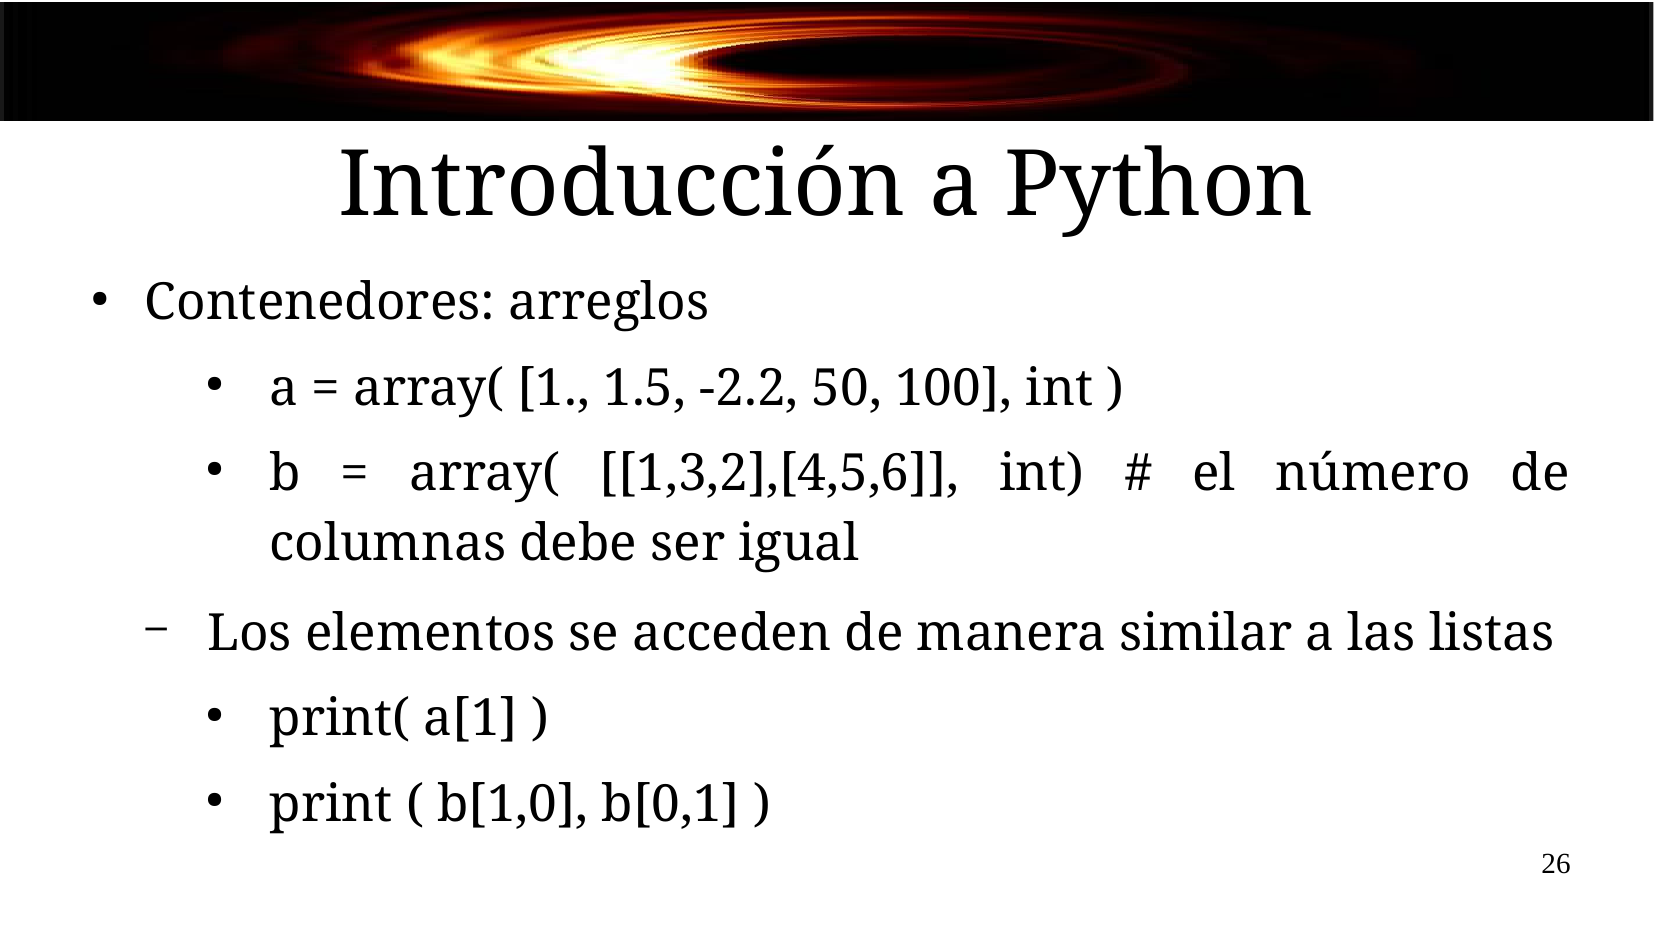

Introducción a Python
# Contenedores: arreglos
a = array( [1., 1.5, -2.2, 50, 100], int )
b = array( [[1,3,2],[4,5,6]], int) # el número de columnas debe ser igual
Los elementos se acceden de manera similar a las listas
print( a[1] )
print ( b[1,0], b[0,1] )
26